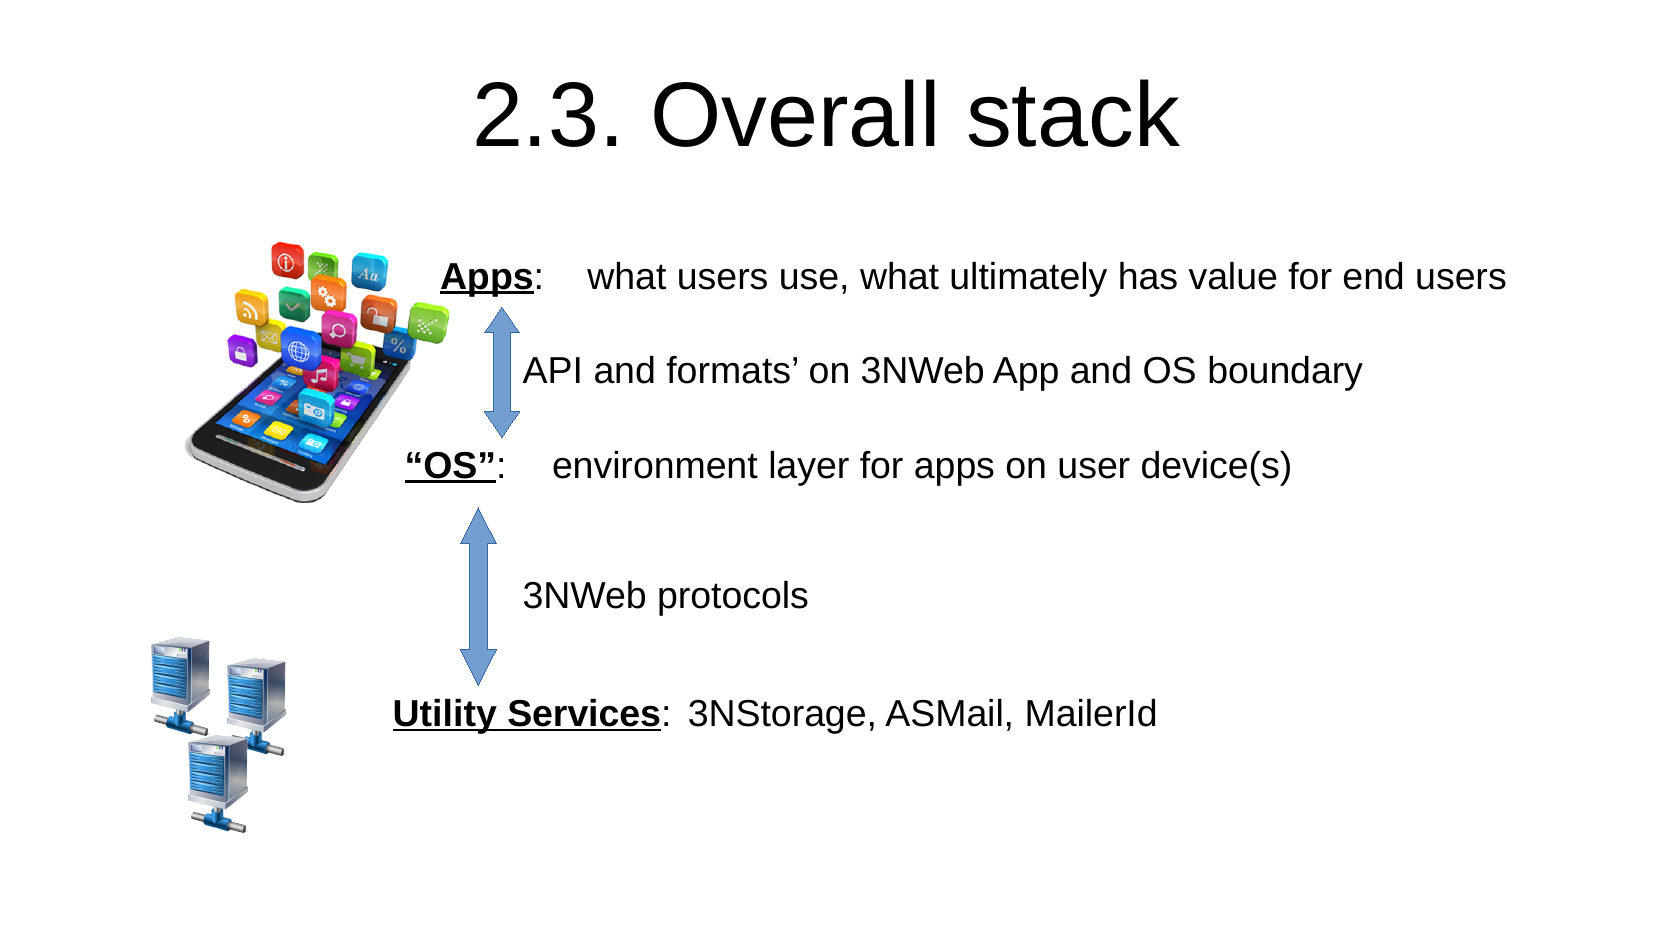

# 2.3. Overall stack
Apps:	what users use, what ultimately has value for end users
API and formats’ on 3NWeb App and OS boundary
“OS”:	environment layer for apps on user device(s)
3NWeb protocols
Utility Services:	3NStorage, ASMail, MailerId